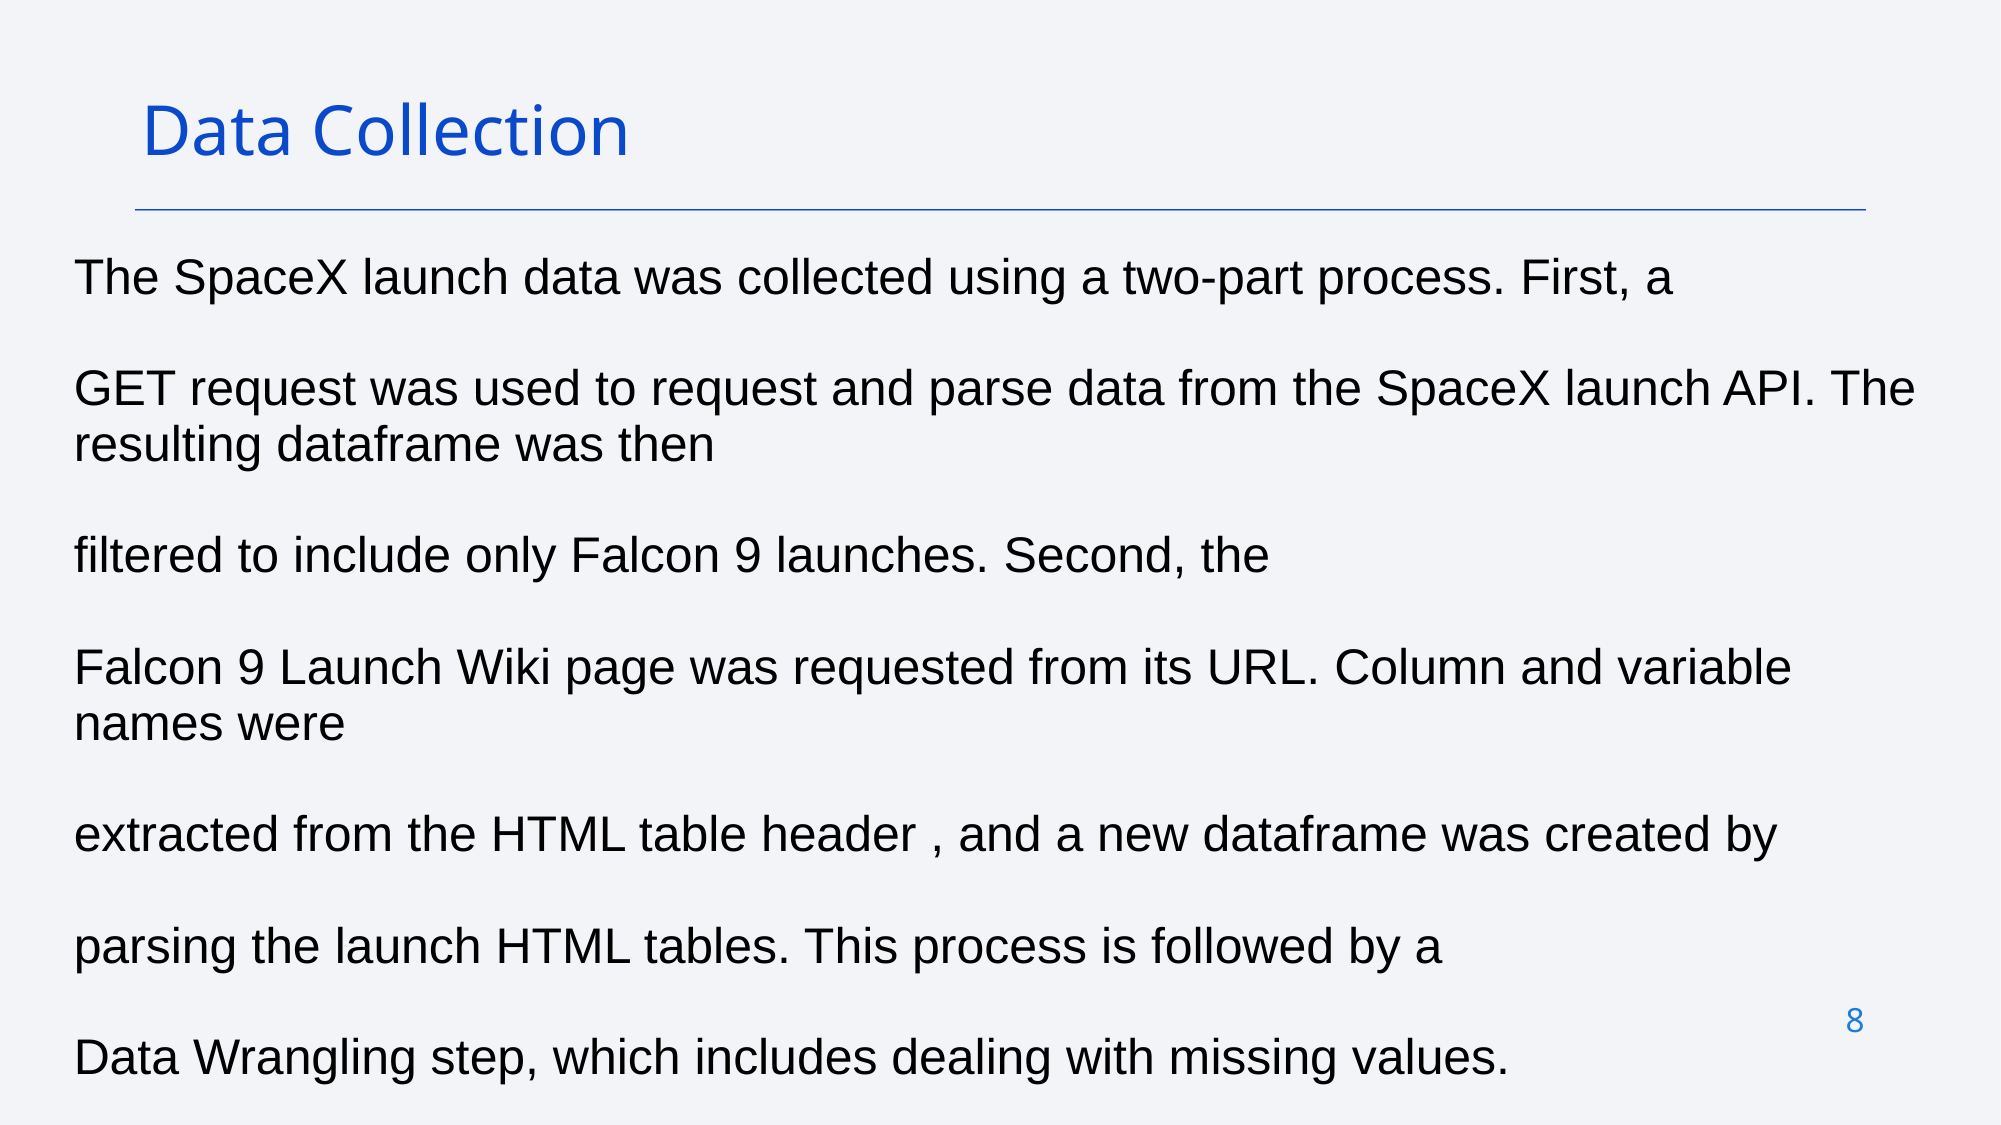

Data Collection
The SpaceX launch data was collected using a two-part process. First, a
GET request was used to request and parse data from the SpaceX launch API. The resulting dataframe was then
filtered to include only Falcon 9 launches. Second, the
Falcon 9 Launch Wiki page was requested from its URL. Column and variable names were
extracted from the HTML table header , and a new dataframe was created by
parsing the launch HTML tables. This process is followed by a
Data Wrangling step, which includes dealing with missing values.
8